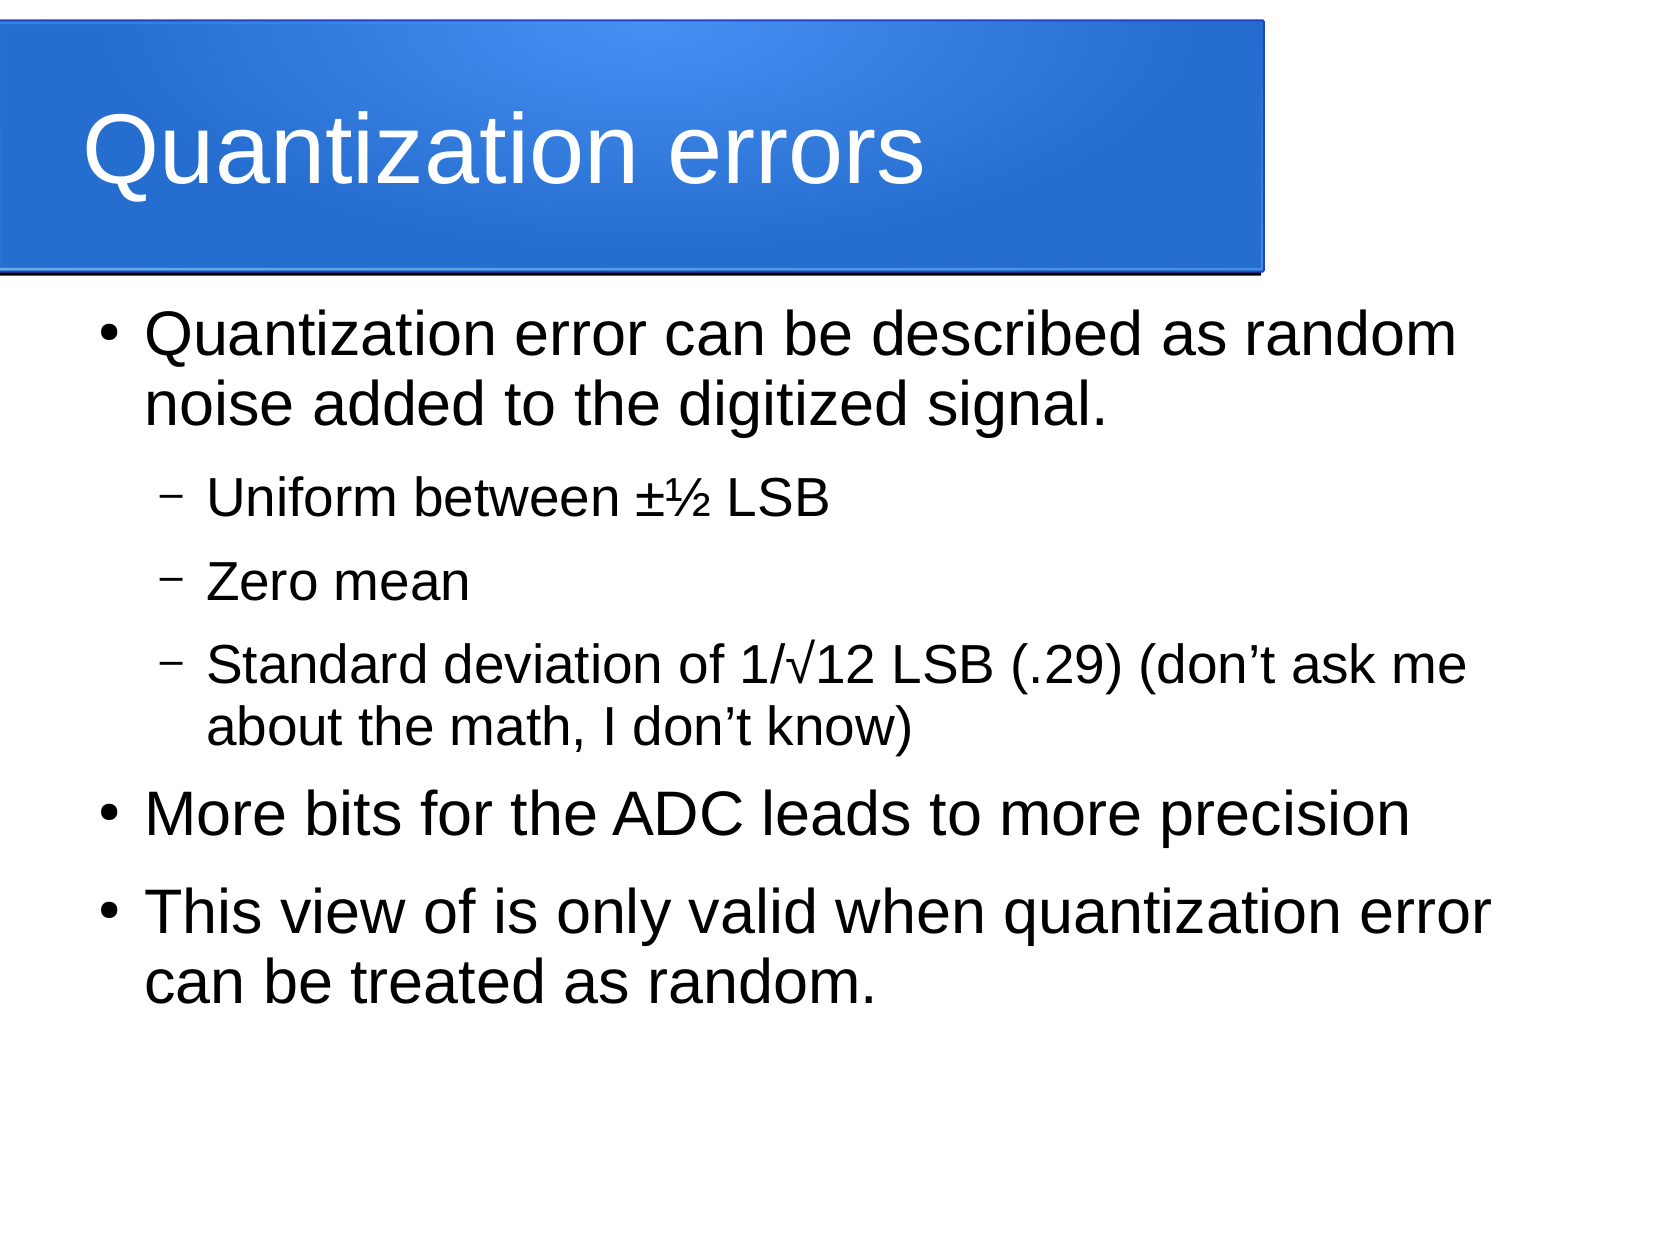

# Quantization errors
Quantization error can be described as random noise added to the digitized signal.
Uniform between ±½ LSB
Zero mean
Standard deviation of 1/√12 LSB (.29) (don’t ask me about the math, I don’t know)
More bits for the ADC leads to more precision
This view of is only valid when quantization error can be treated as random.